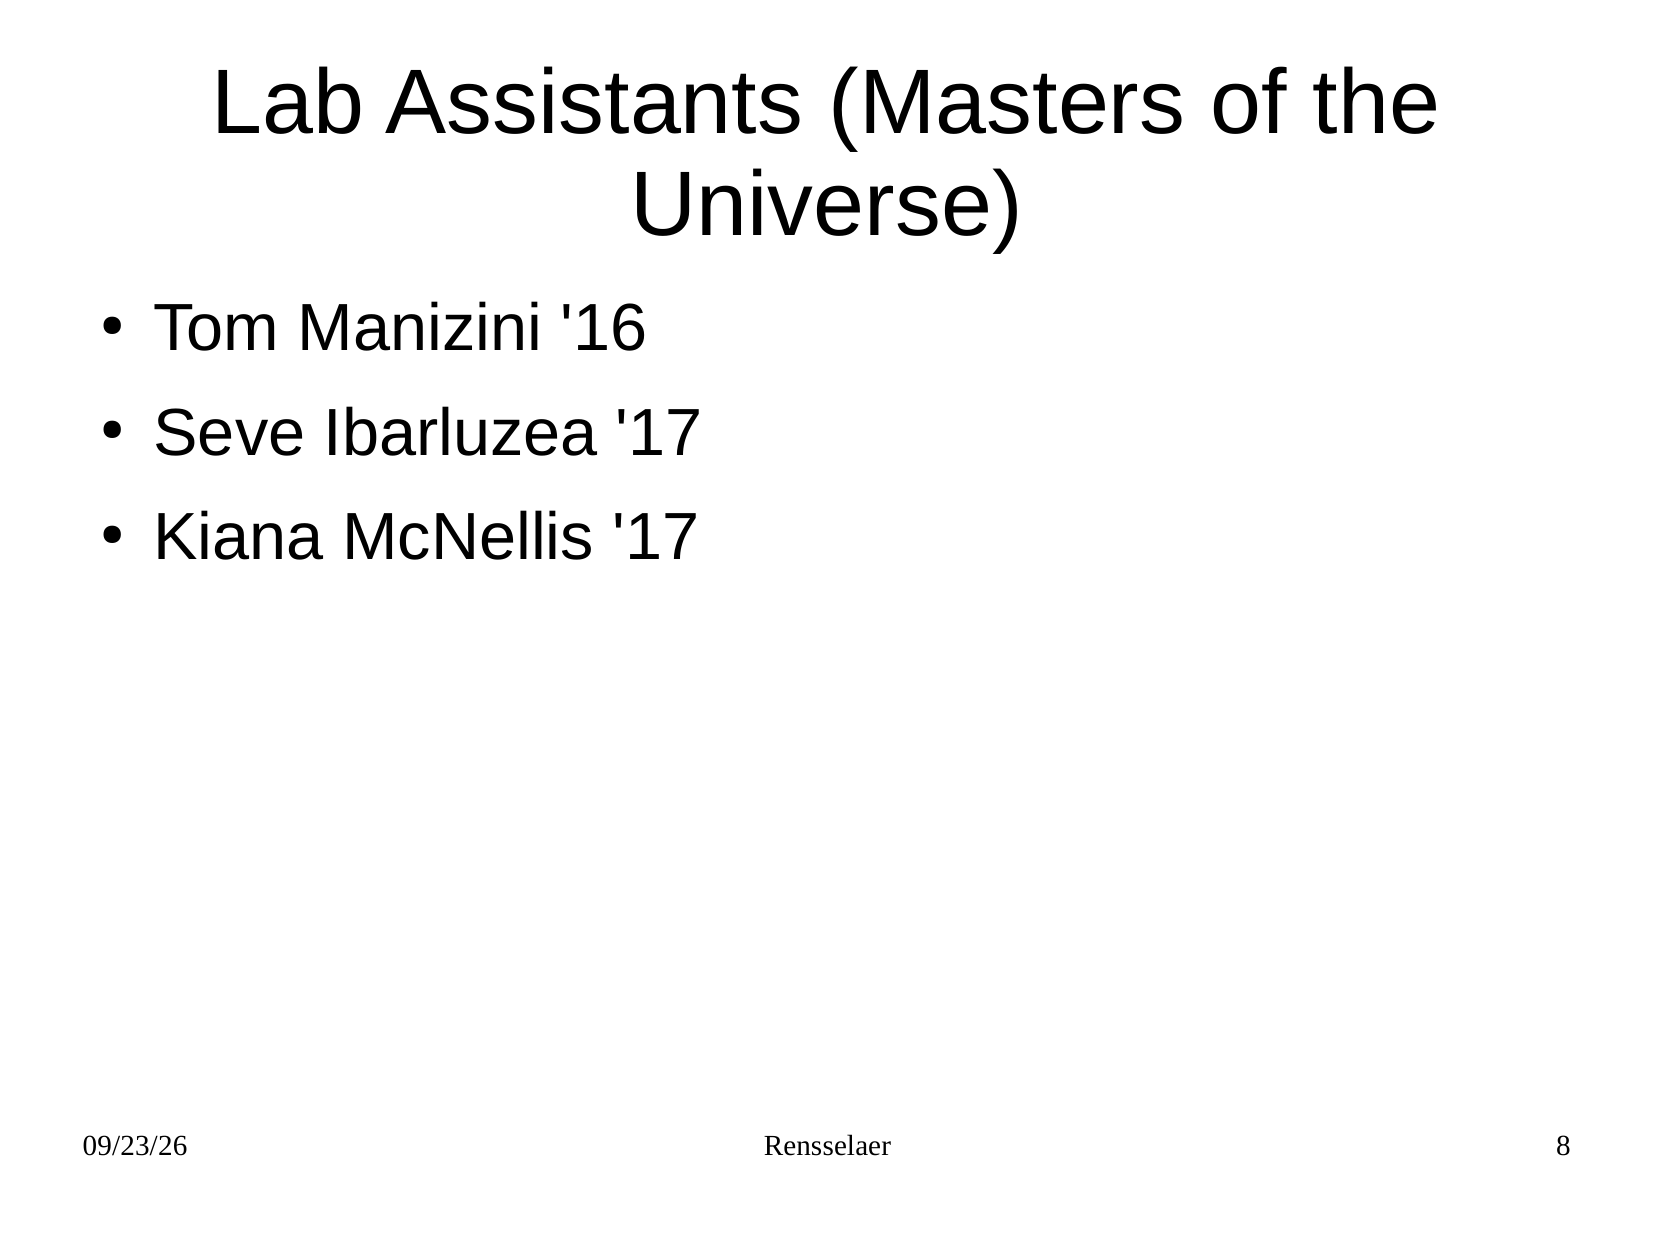

# Lab Assistants (Masters of the Universe)
Tom Manizini '16
Seve Ibarluzea '17
Kiana McNellis '17
Rensselaer
8